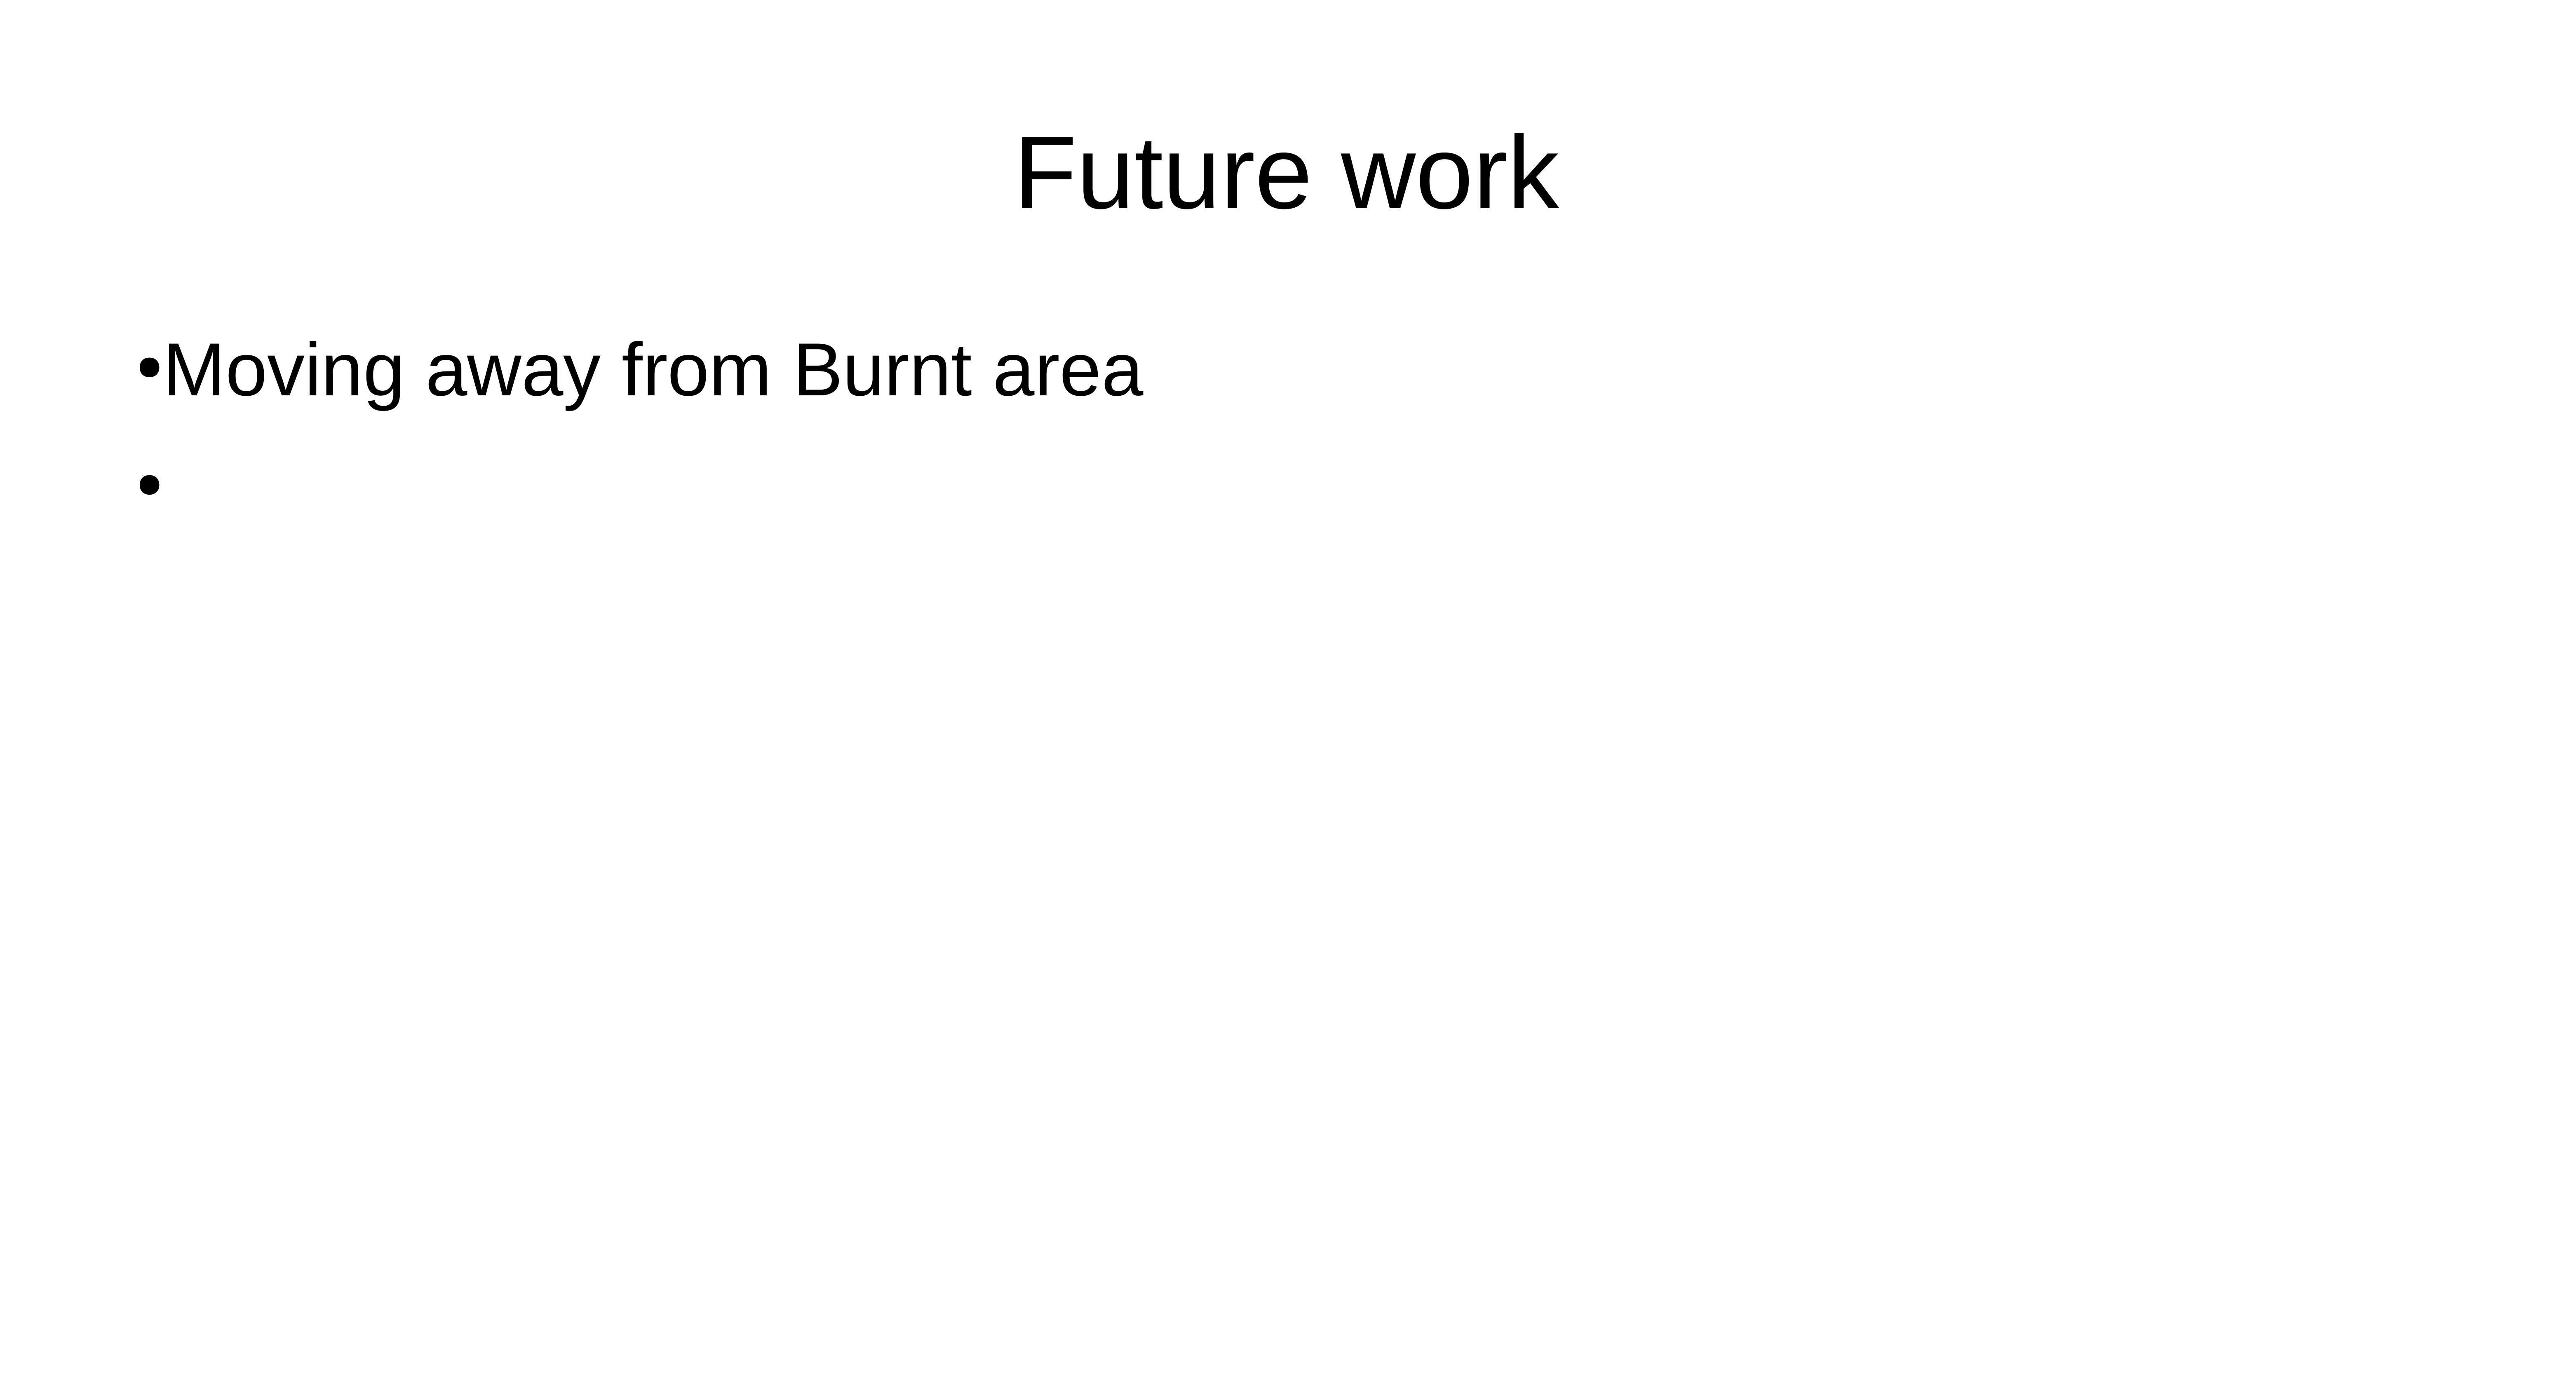

# Future work
Moving away from Burnt area